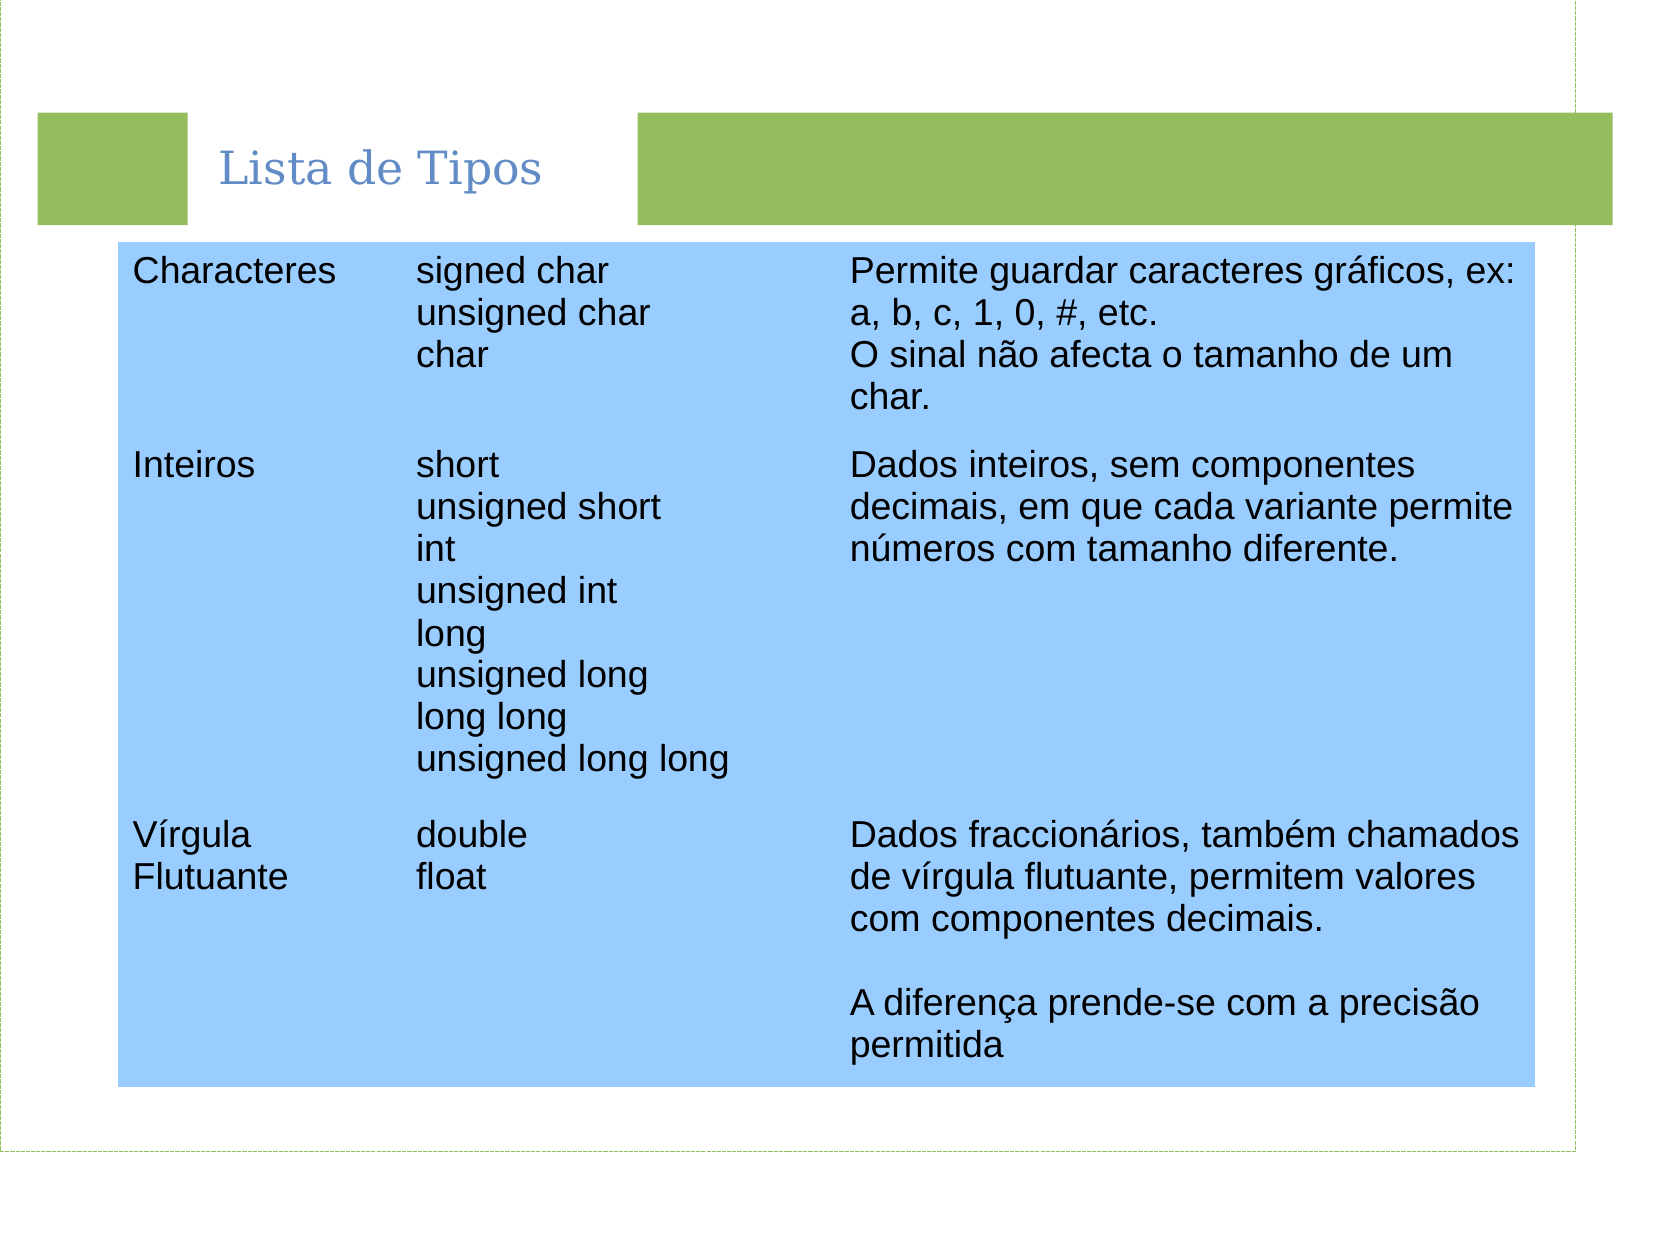

Lista de Tipos
| Characteres | signed char unsigned char char | Permite guardar caracteres gráficos, ex: a, b, c, 1, 0, #, etc. O sinal não afecta o tamanho de um char. |
| --- | --- | --- |
| Inteiros | short unsigned short int unsigned int long unsigned long long long unsigned long long | Dados inteiros, sem componentes decimais, em que cada variante permite números com tamanho diferente. |
| Vírgula Flutuante | double float | Dados fraccionários, também chamados de vírgula flutuante, permitem valores com componentes decimais. A diferença prende-se com a precisão permitida |